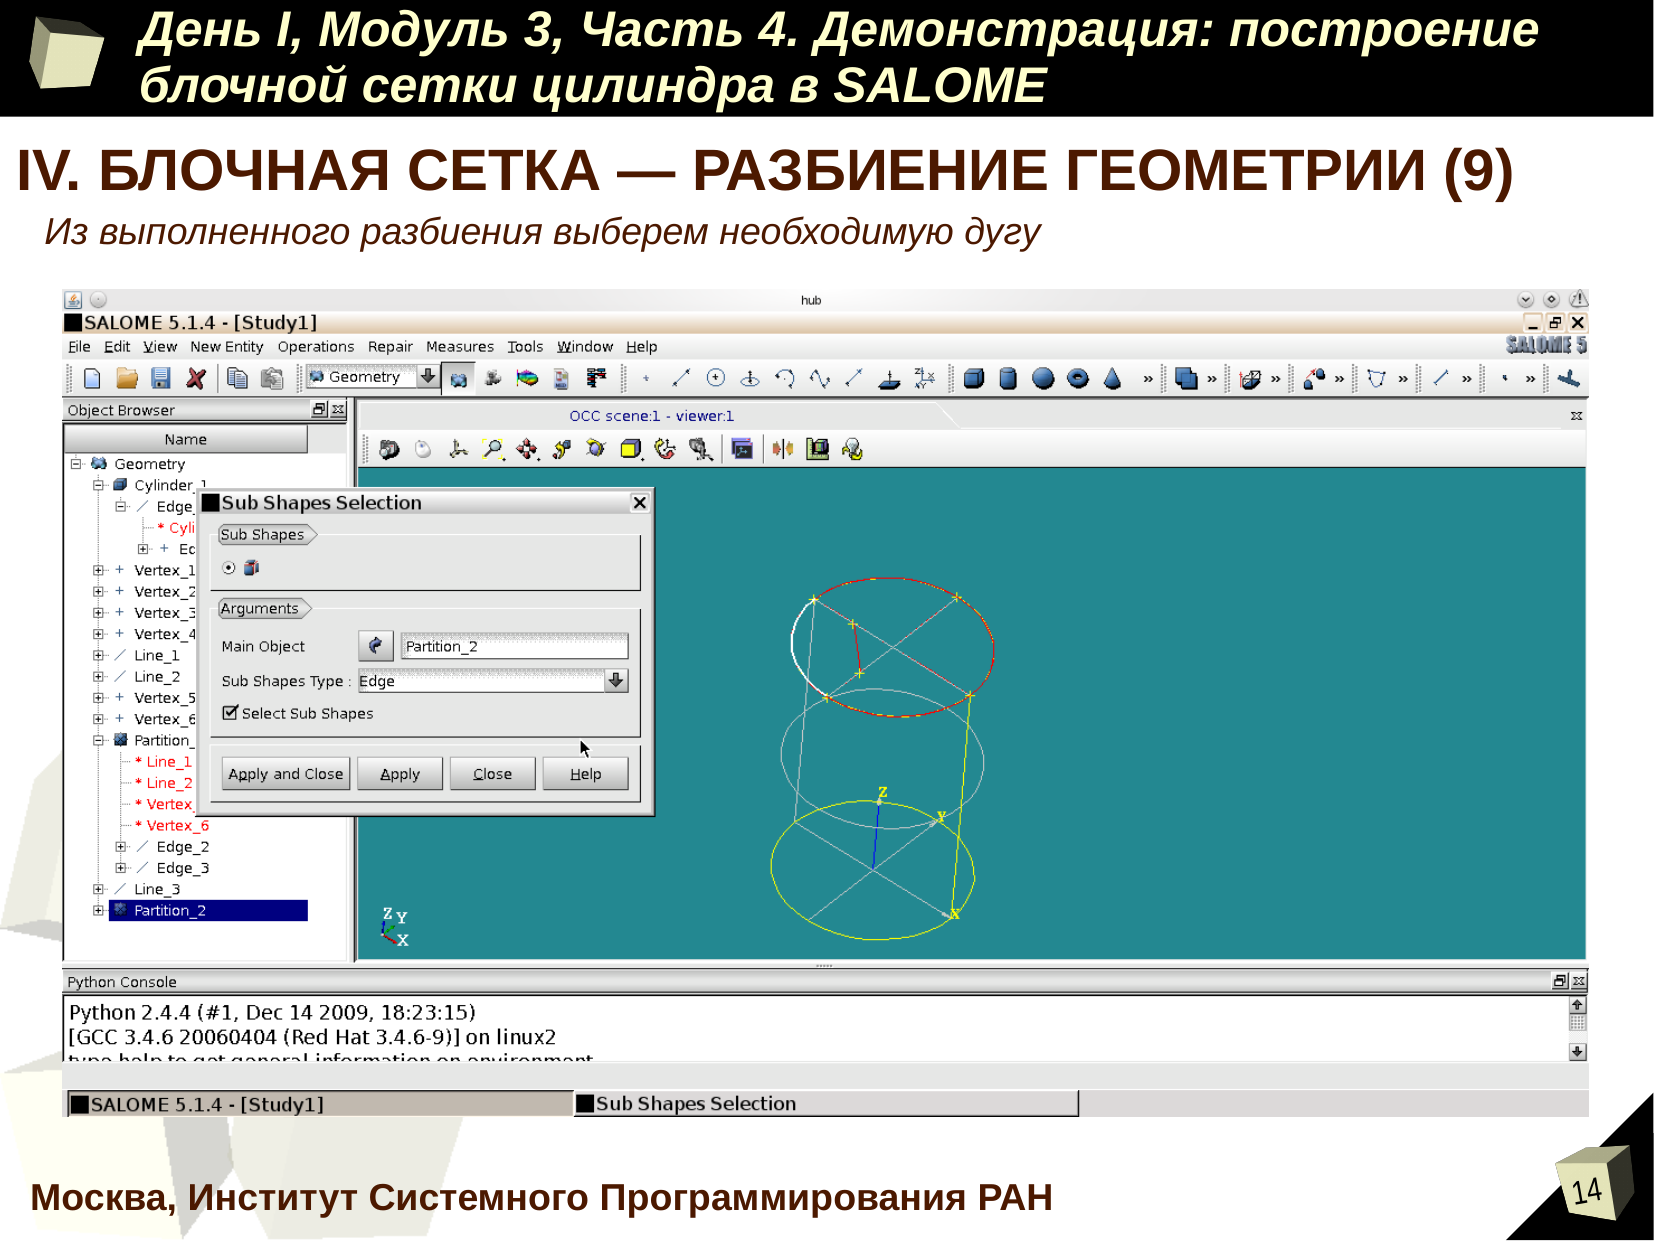

IV. БЛОЧНАЯ СЕТКА — РАЗБИЕНИЕ ГЕОМЕТРИИ (9)
Из выполненного разбиения выберем необходимую дугу